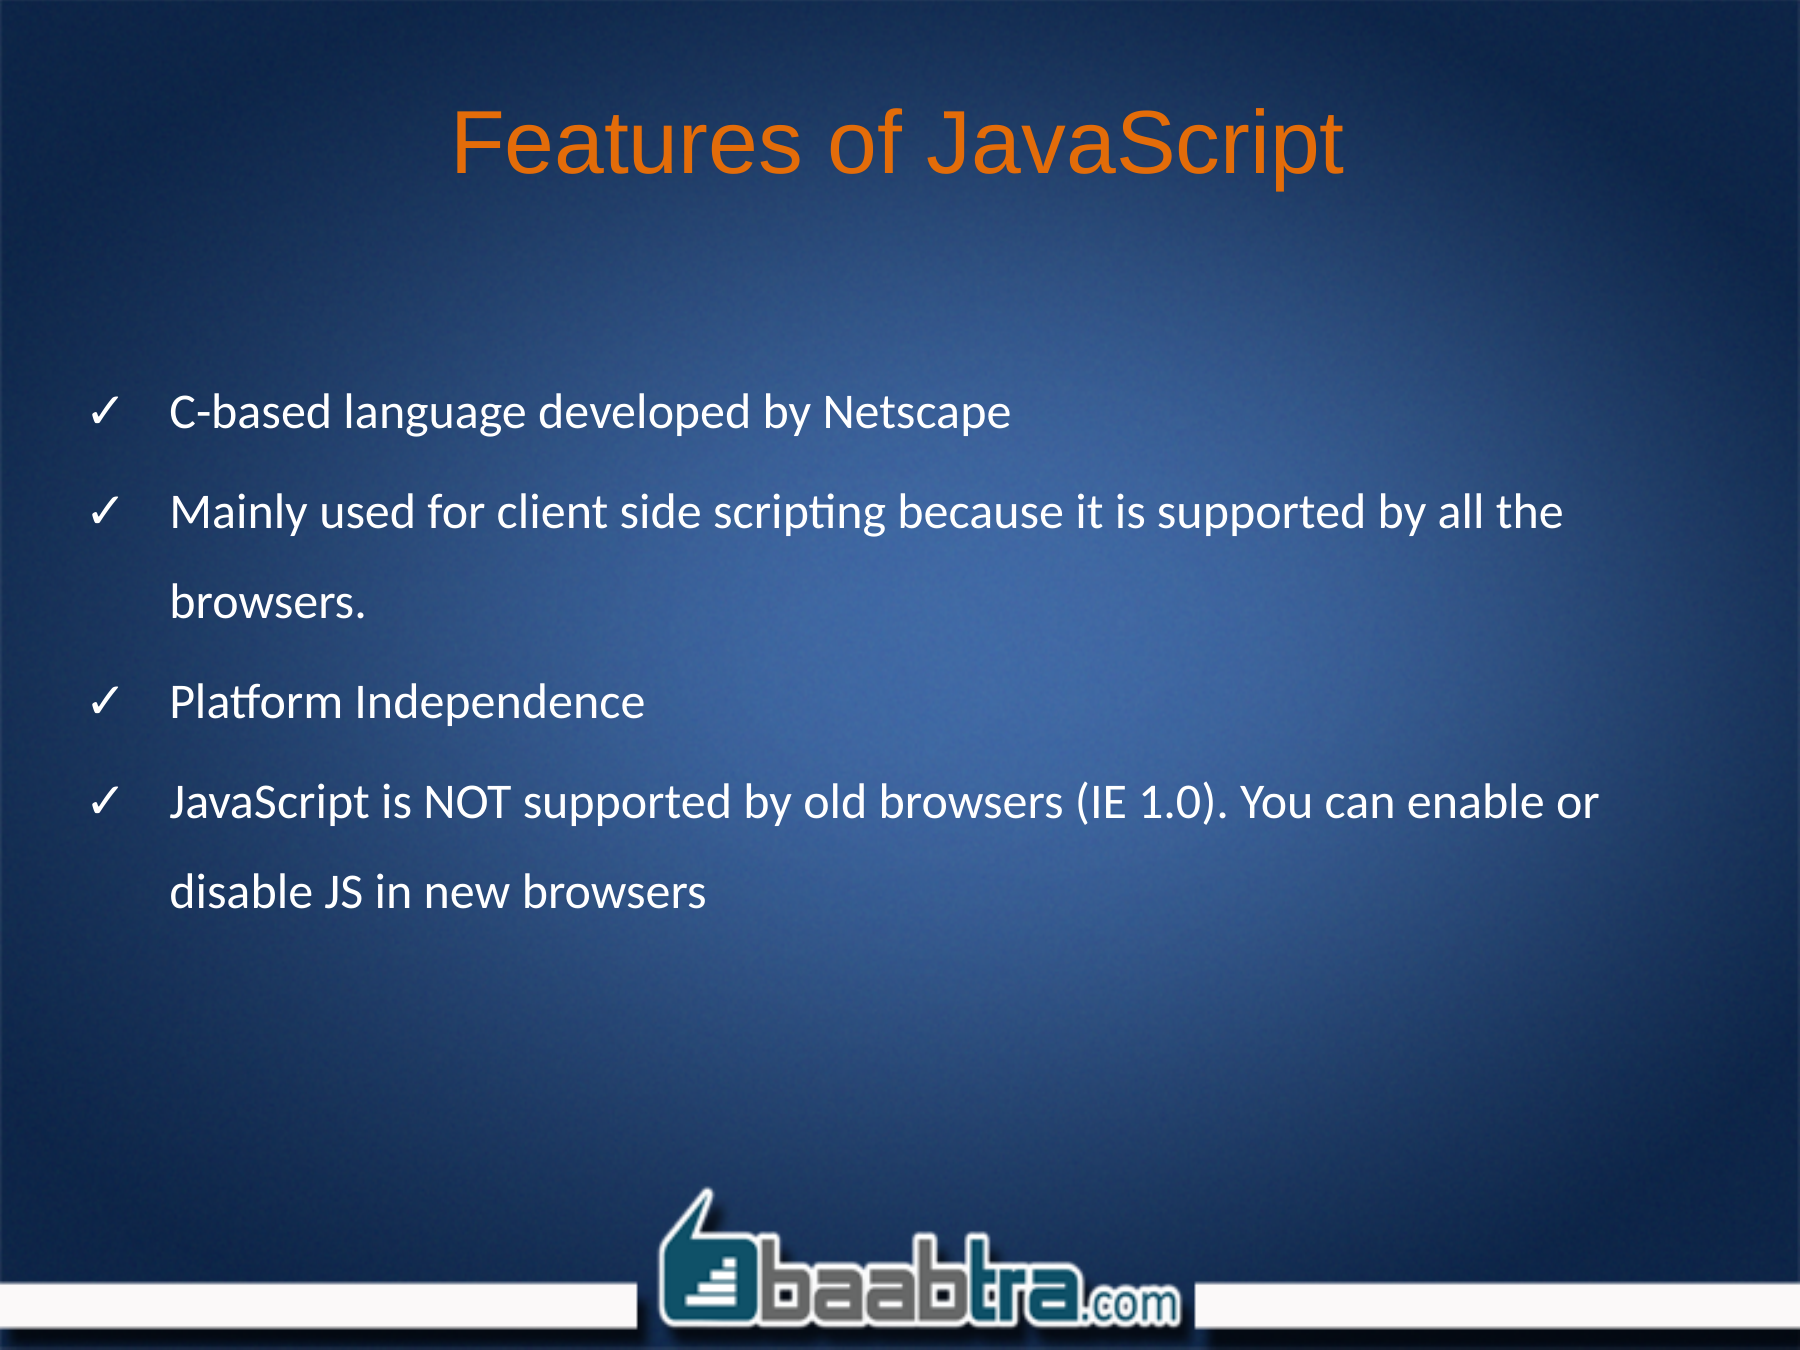

# Features of JavaScript
C-based language developed by Netscape
Mainly used for client side scripting because it is supported by all the browsers.
Platform Independence
JavaScript is NOT supported by old browsers (IE 1.0). You can enable or disable JS in new browsers